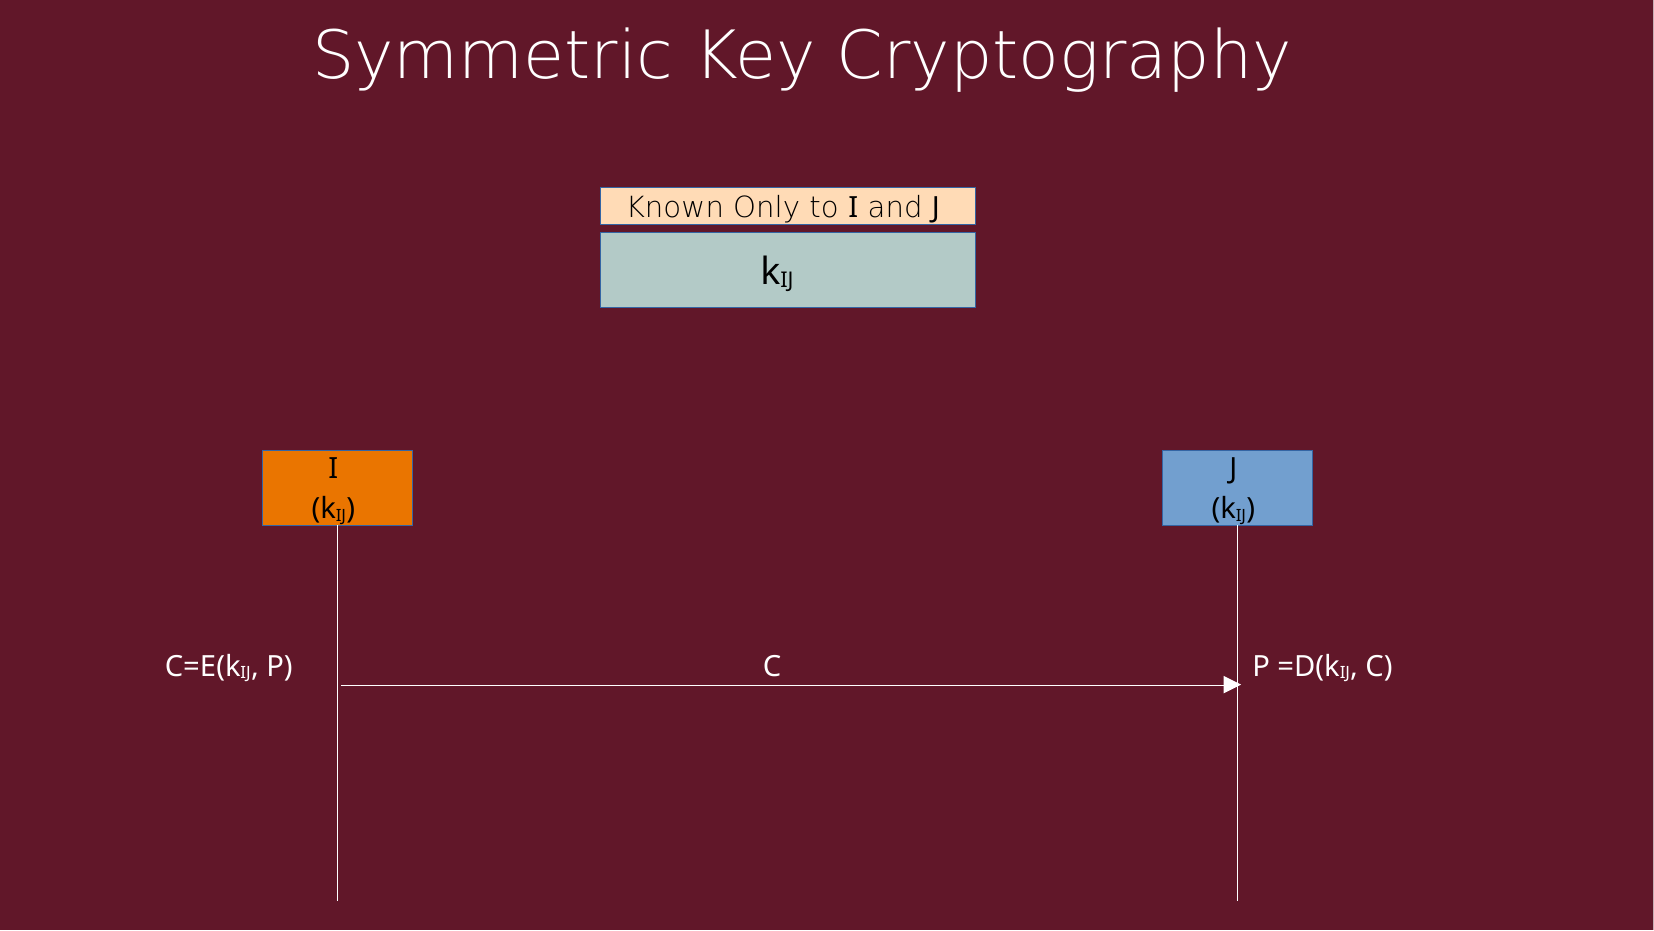

Symmetric Key Cryptography
Known Only to I and J
kIJ
I
 (kIJ)
J
 (kIJ)
C=E(kIJ, P)
C
P =D(kIJ, C)